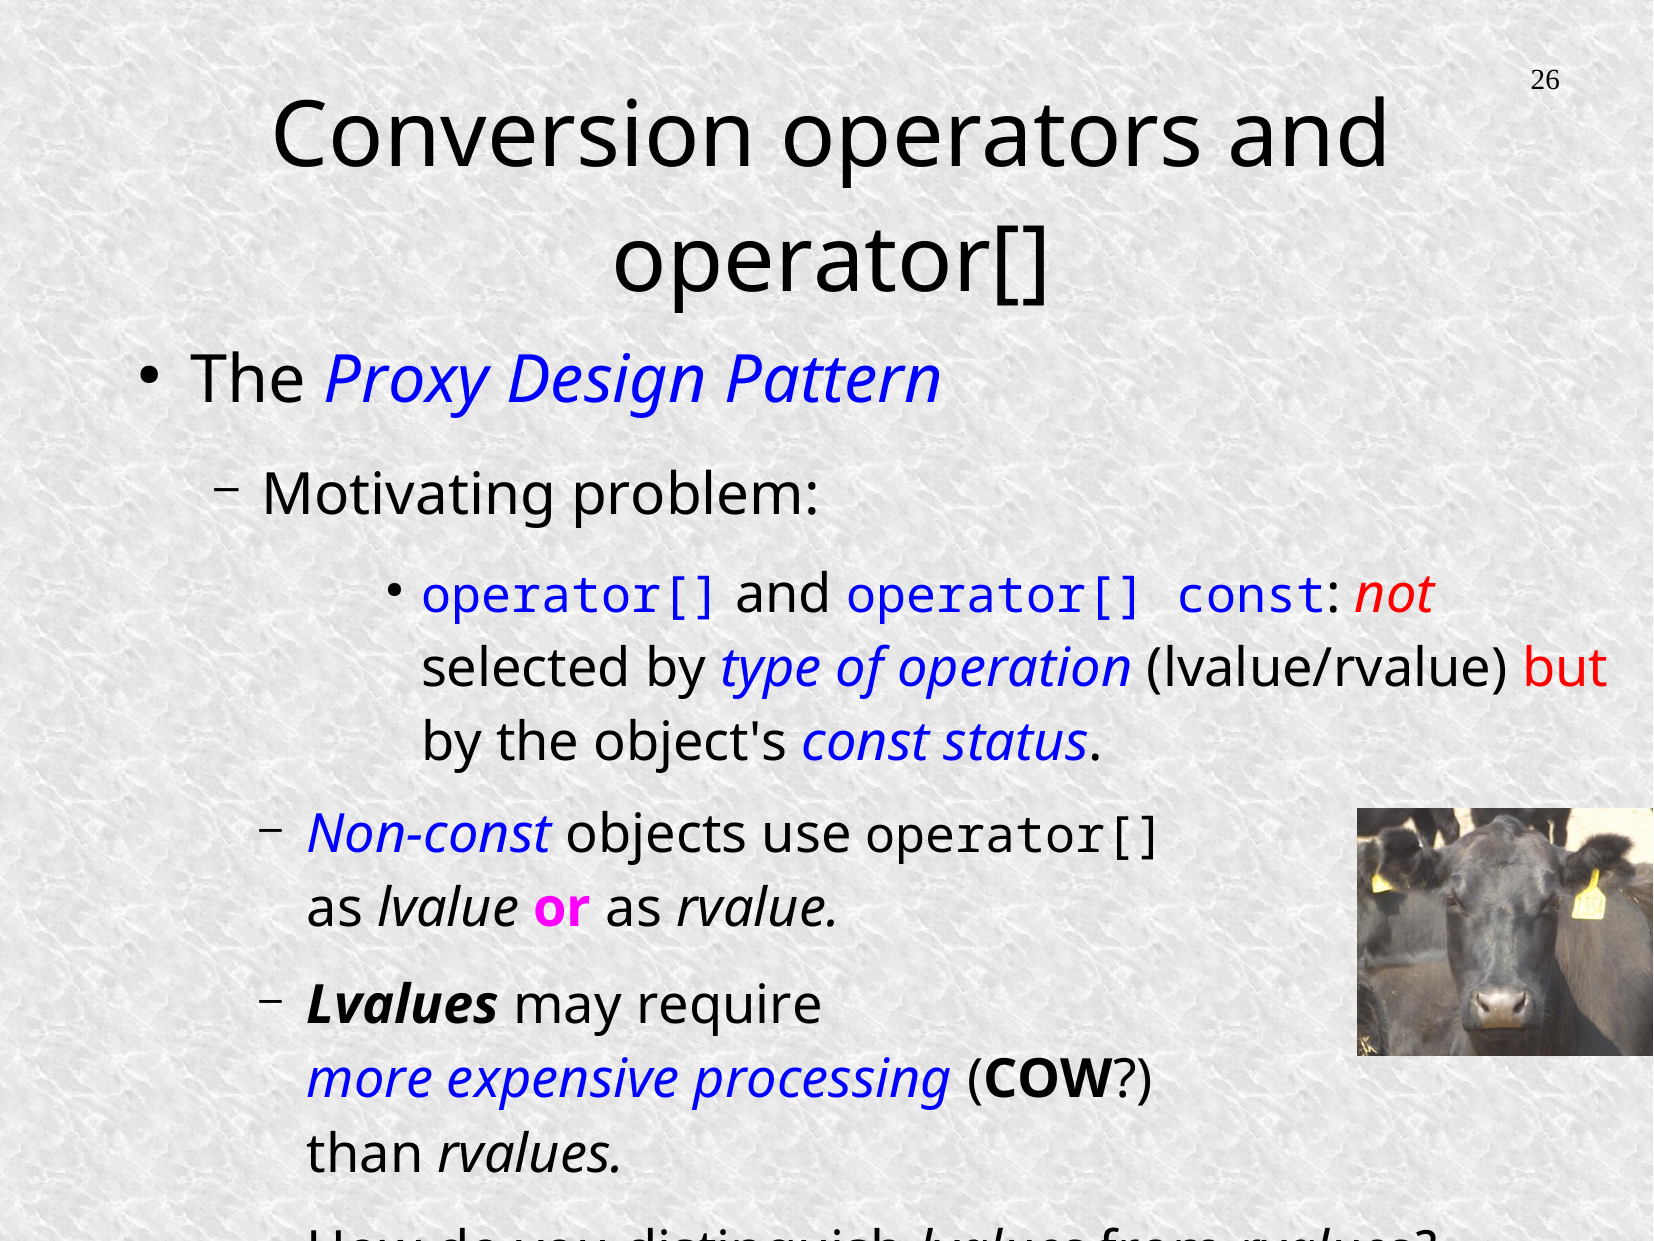

26
# Conversion operators and operator[]
The Proxy Design Pattern
Motivating problem:
operator[] and operator[] const: not selected by type of operation (lvalue/rvalue) but by the object's const status.
Non-const objects use operator[]
as lvalue or as rvalue.
Lvalues may require
more expensive processing (COW?)
than rvalues.
How do you distinguish lvalues from rvalues?